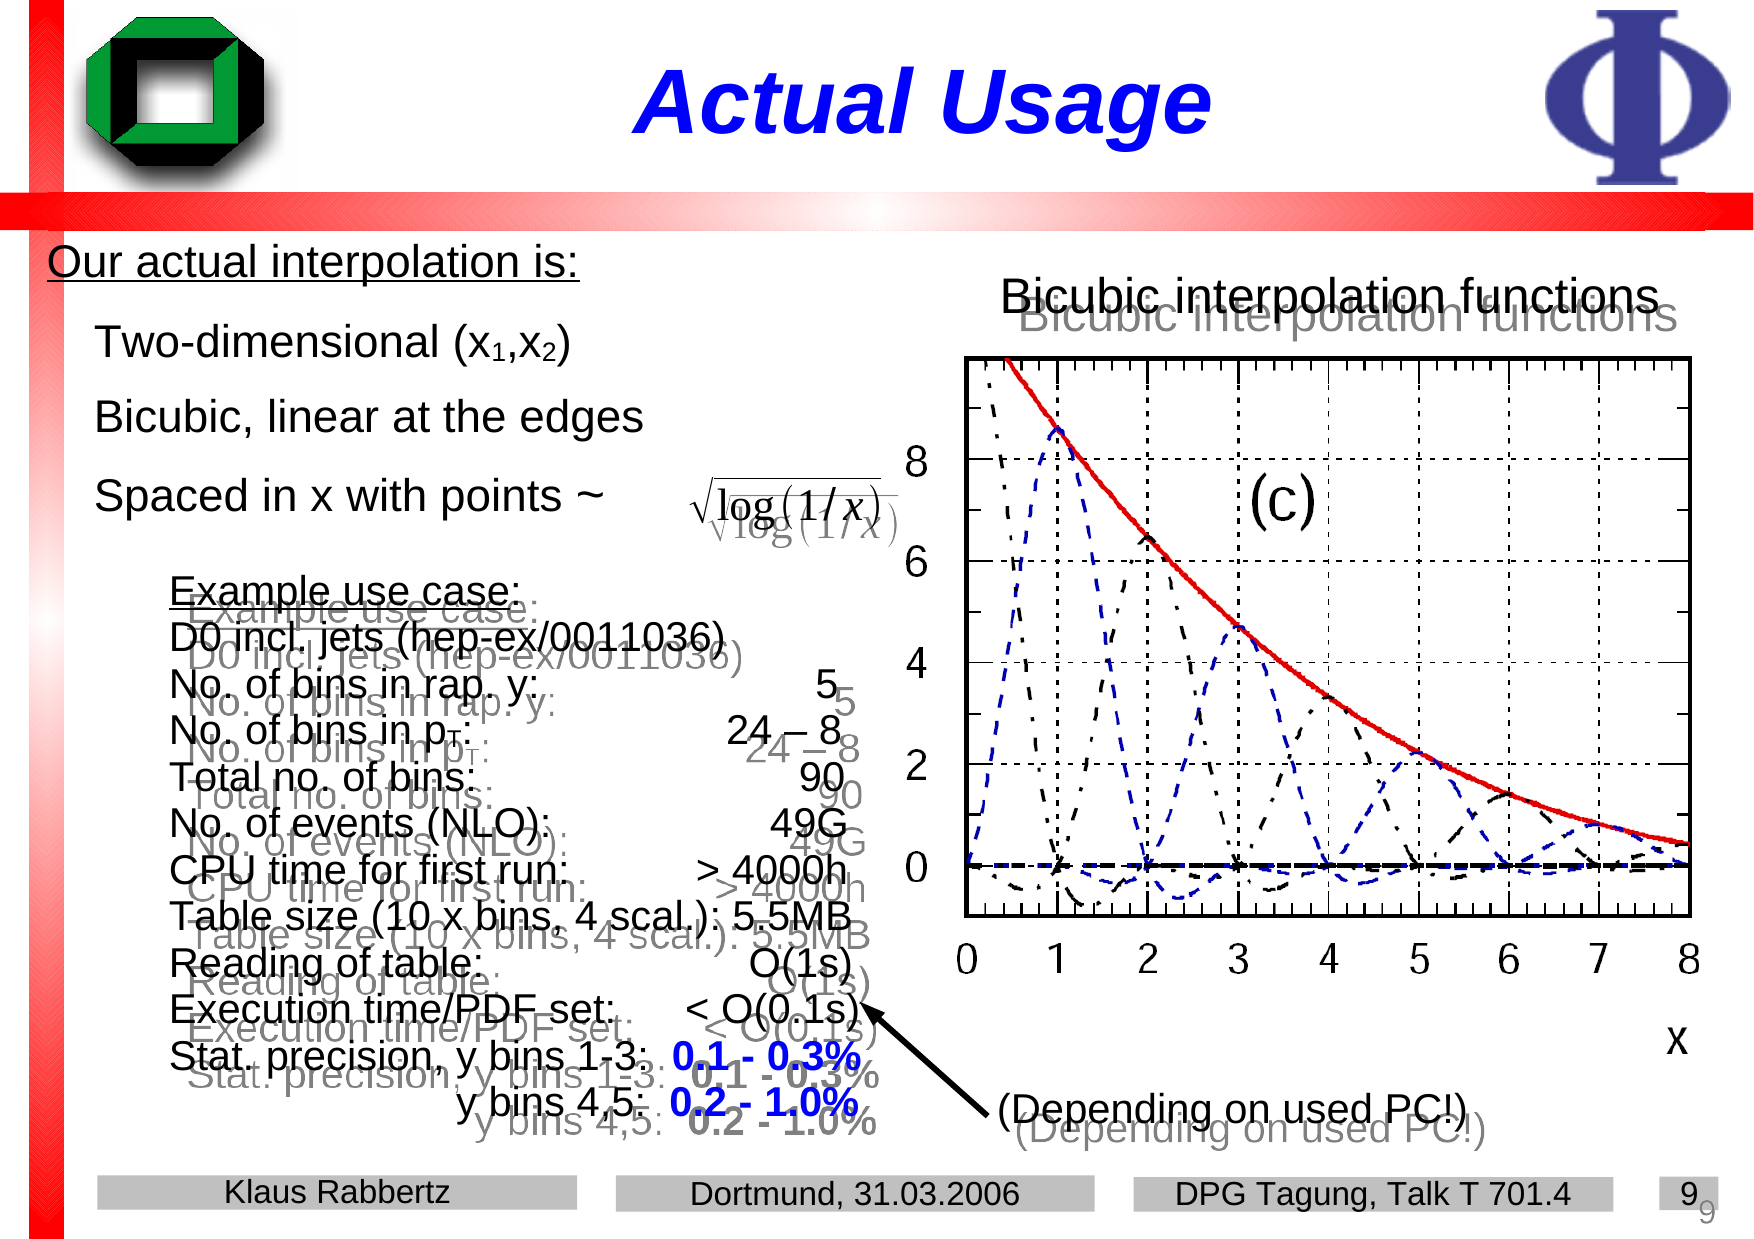

# Actual Usage
Our actual interpolation is:
Two-dimensional (x1,x2)
Bicubic, linear at the edges
Spaced in x with points ~
Bicubic interpolation functions
Example use case:
D0 incl. jets (hep-ex/0011036)
No. of bins in rap. y: 5
No. of bins in pT: 24 – 8
Total no. of bins: 90
No. of events (NLO): 49G
CPU time for first run: > 4000h
Table size (10 x bins, 4 scal.): 5.5MB
Reading of table: O(1s)
Execution time/PDF set: < O(0.1s)
Stat. precision, y bins 1-3: 0.1 - 0.3%
 y bins 4,5: 0.2 - 1.0%
(Depending on used PC!)